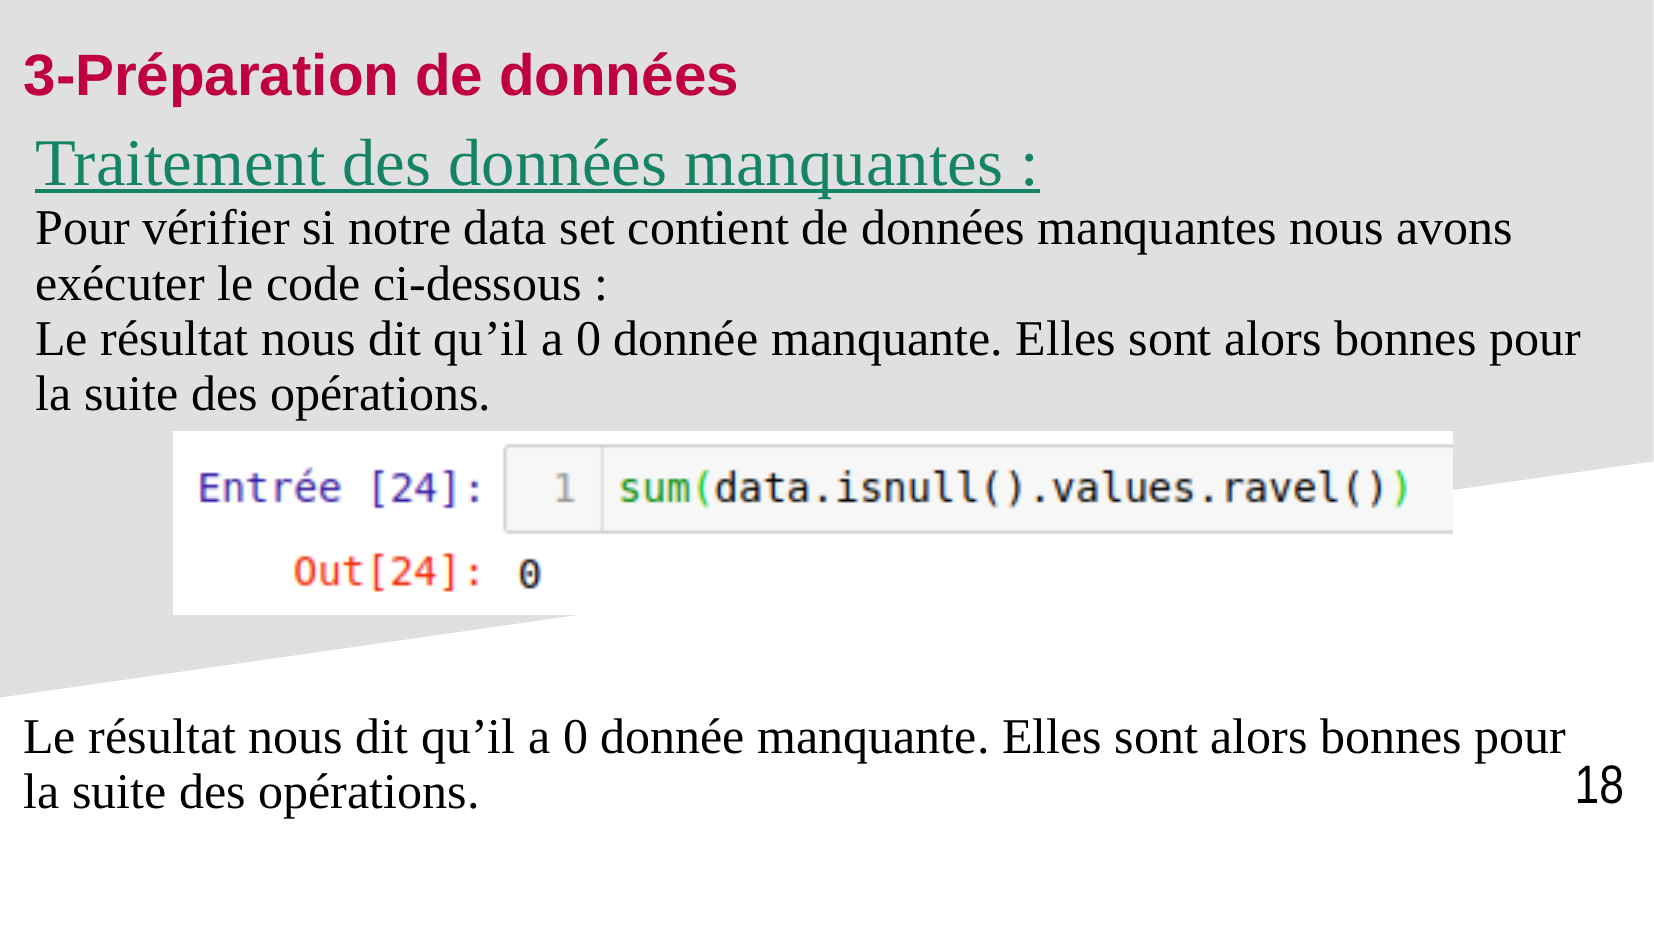

# 3-Préparation de données
Traitement des données manquantes :
Pour vérifier si notre data set contient de données manquantes nous avons exécuter le code ci-dessous :
Le résultat nous dit qu’il a 0 donnée manquante. Elles sont alors bonnes pour la suite des opérations.
Le résultat nous dit qu’il a 0 donnée manquante. Elles sont alors bonnes pour la suite des opérations.
18